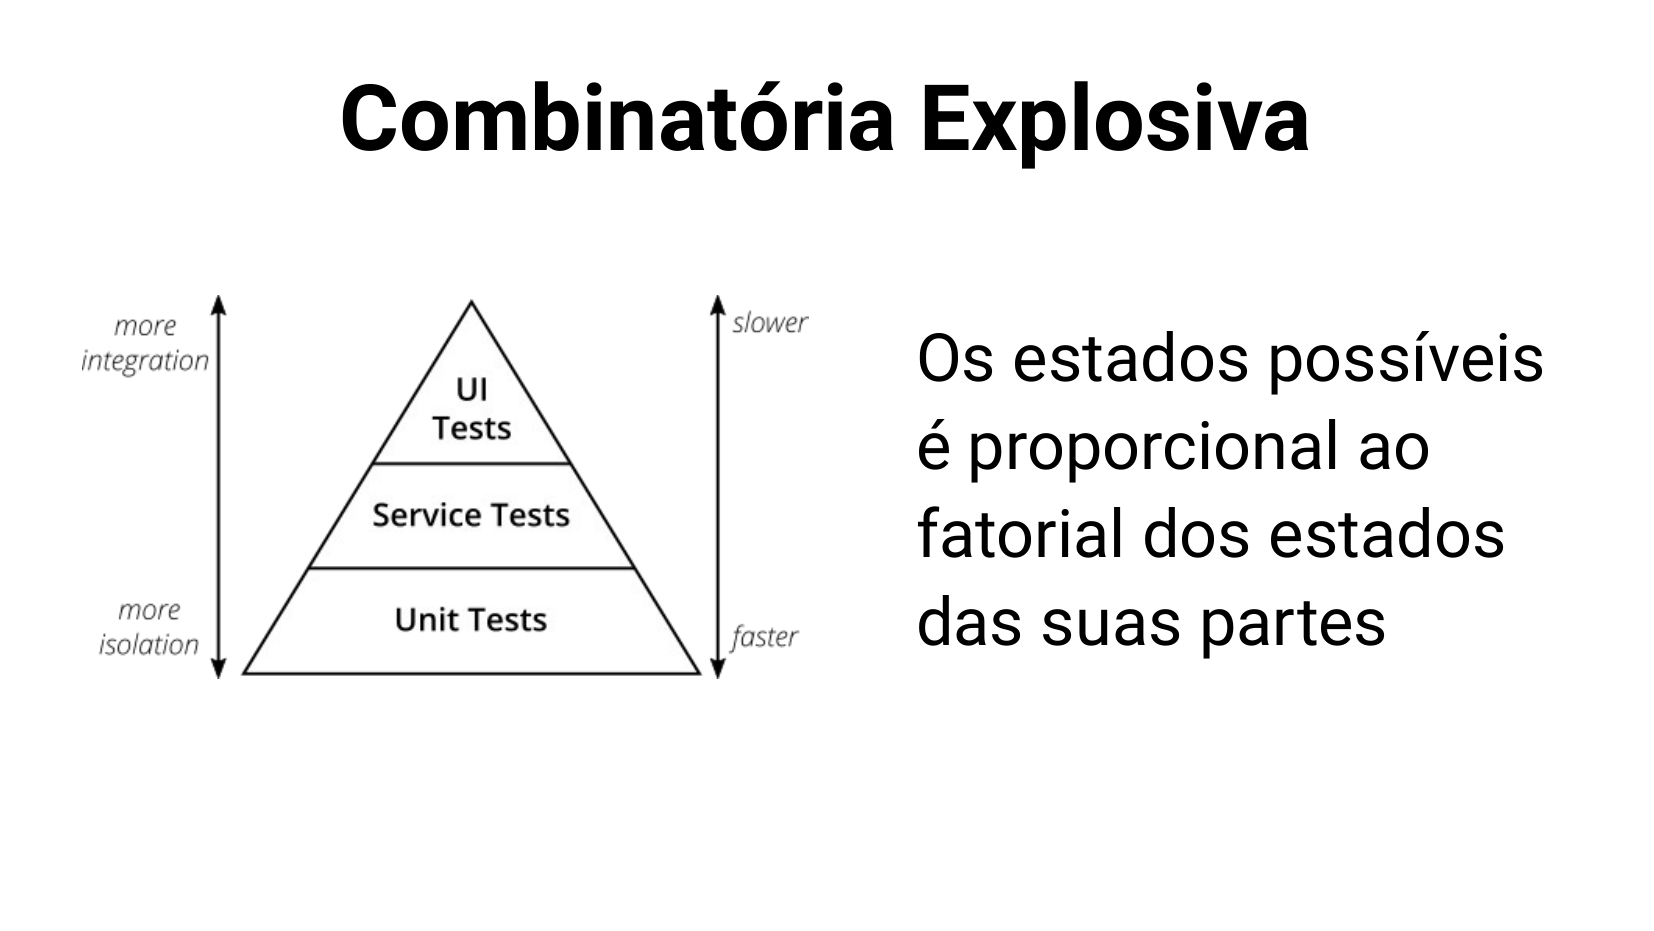

# Combinatória Explosiva
Os estados possíveis é proporcional ao fatorial dos estados das suas partes